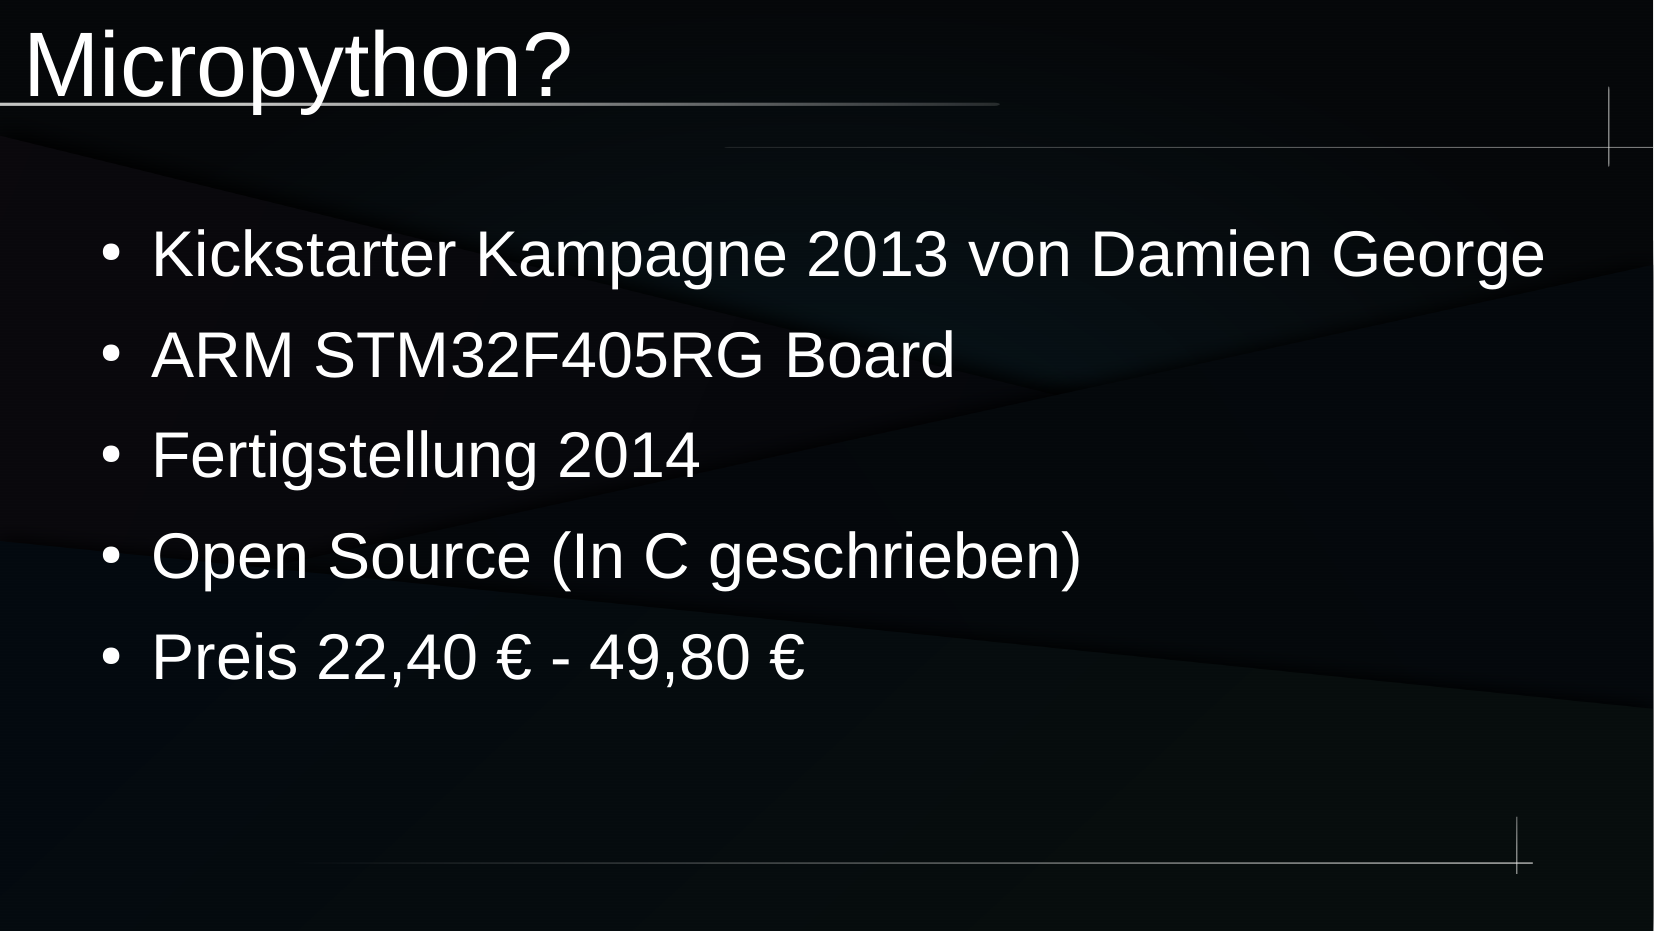

# Micropython?
Kickstarter Kampagne 2013 von Damien George
ARM STM32F405RG Board
Fertigstellung 2014
Open Source (In C geschrieben)
Preis 22,40 € - 49,80 €